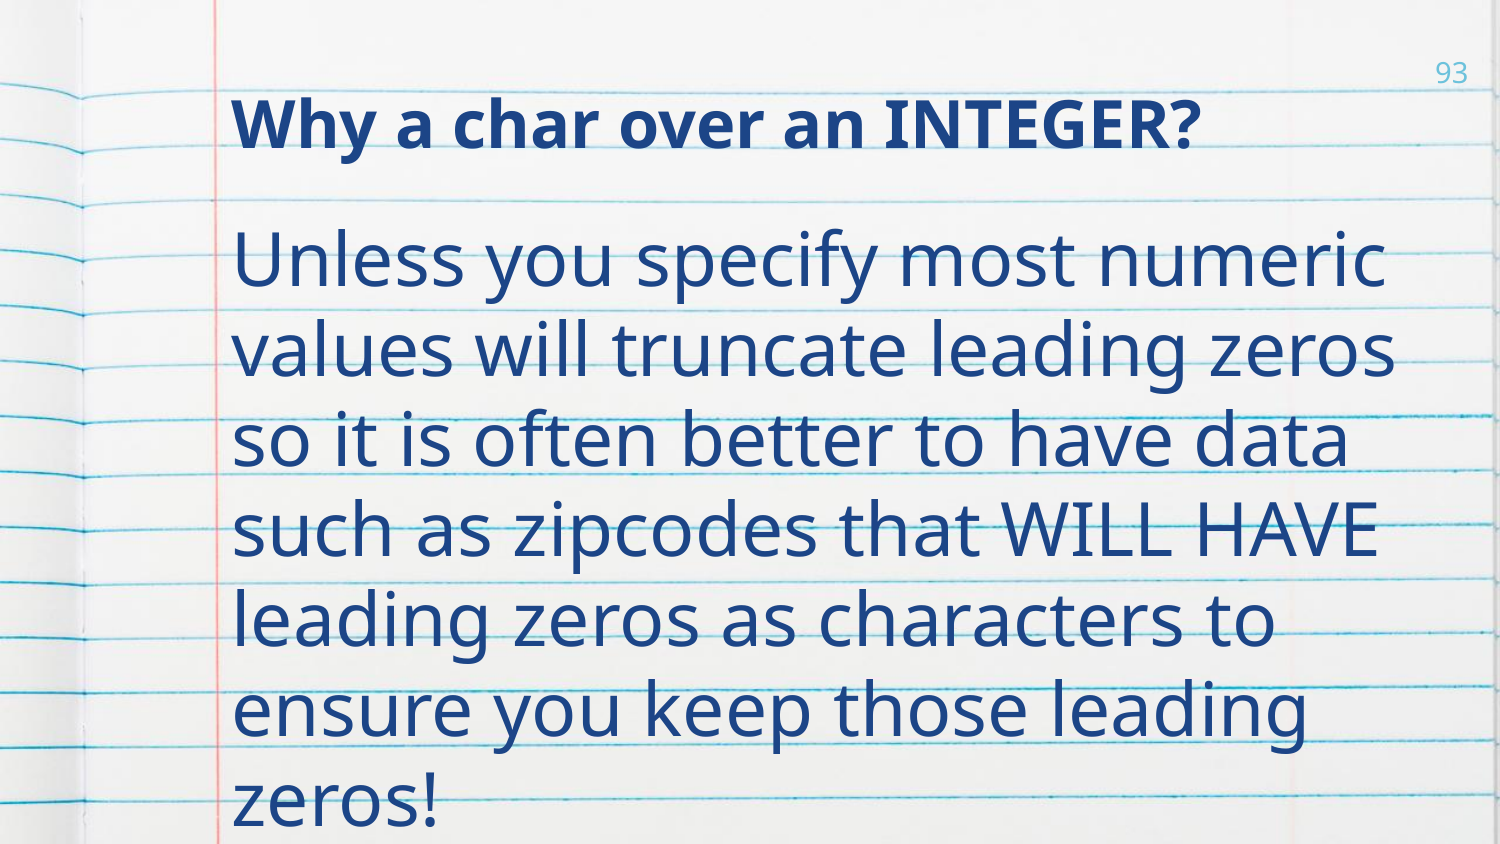

# Why a char over an INTEGER?
Unless you specify most numeric values will truncate leading zeros so it is often better to have data such as zipcodes that WILL HAVE leading zeros as characters to ensure you keep those leading zeros!
Stuff Alex Trebeck Will Not EVER ask ME